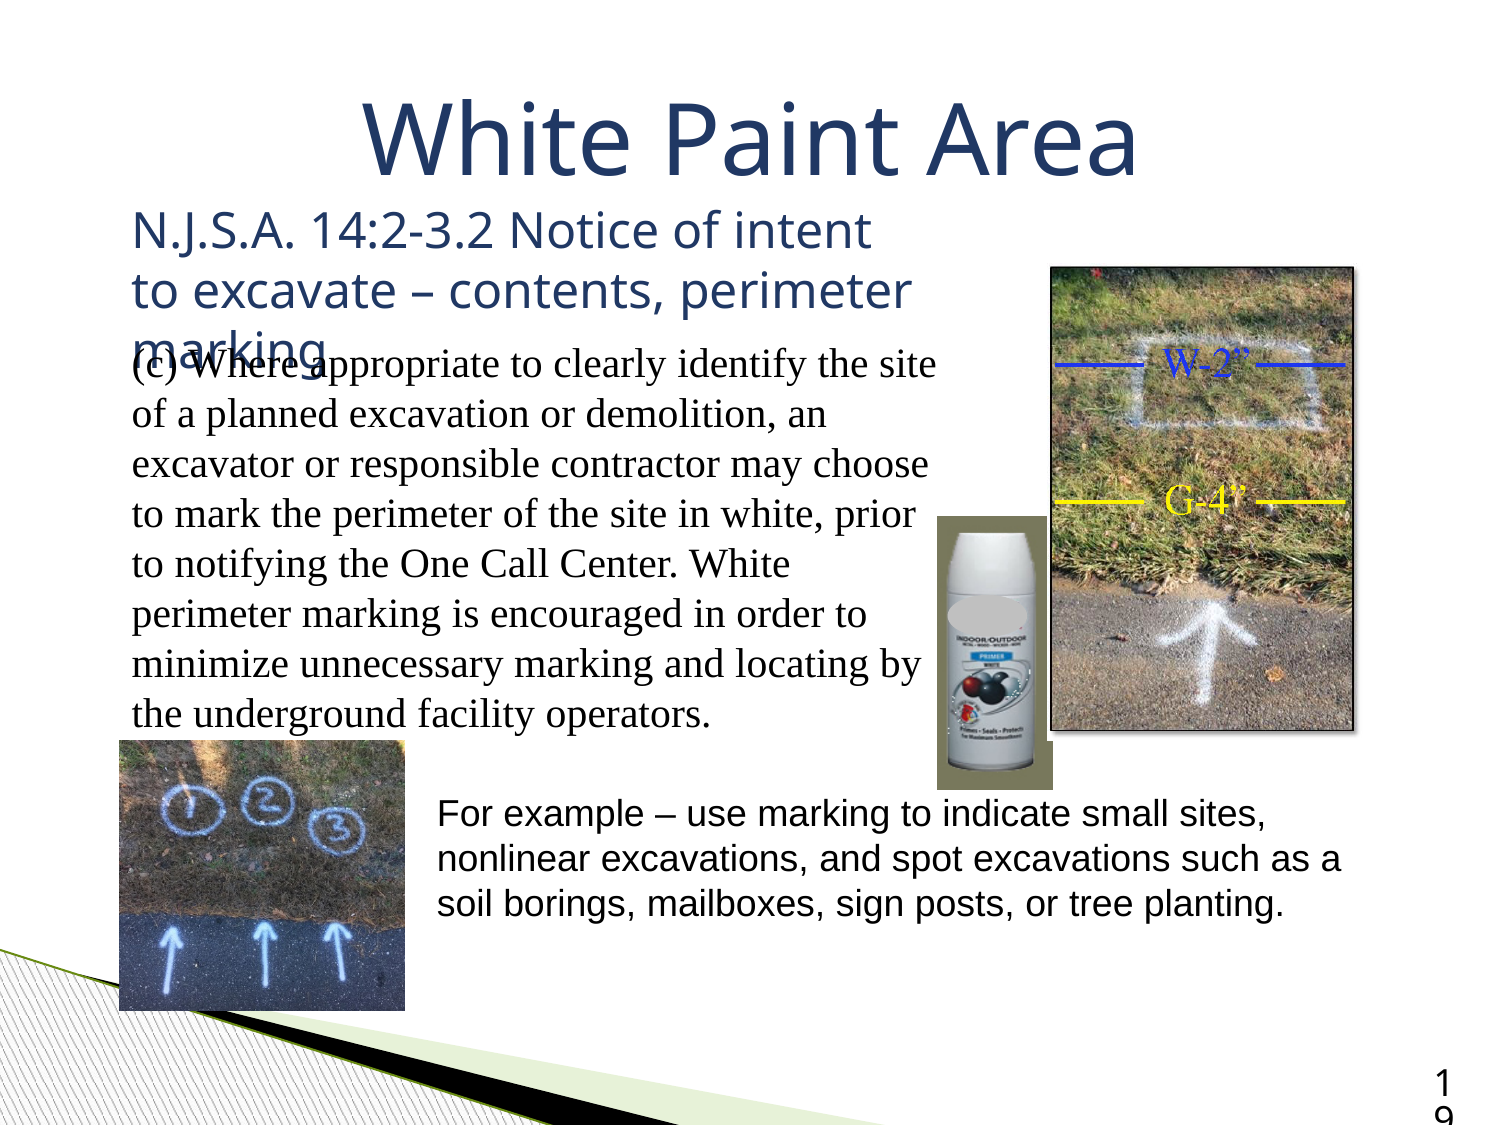

White Paint Area
N.J.S.A. 14:2-3.2 Notice of intent to excavate – contents, perimeter marking
# (c) Where appropriate to clearly identify the site of a planned excavation or demolition, an excavator or responsible contractor may choose to mark the perimeter of the site in white, prior to notifying the One Call Center. White perimeter marking is encouraged in order to minimize unnecessary marking and locating by the underground facility operators.
For example – use marking to indicate small sites, nonlinear excavations, and spot excavations such as a soil borings, mailboxes, sign posts, or tree planting.